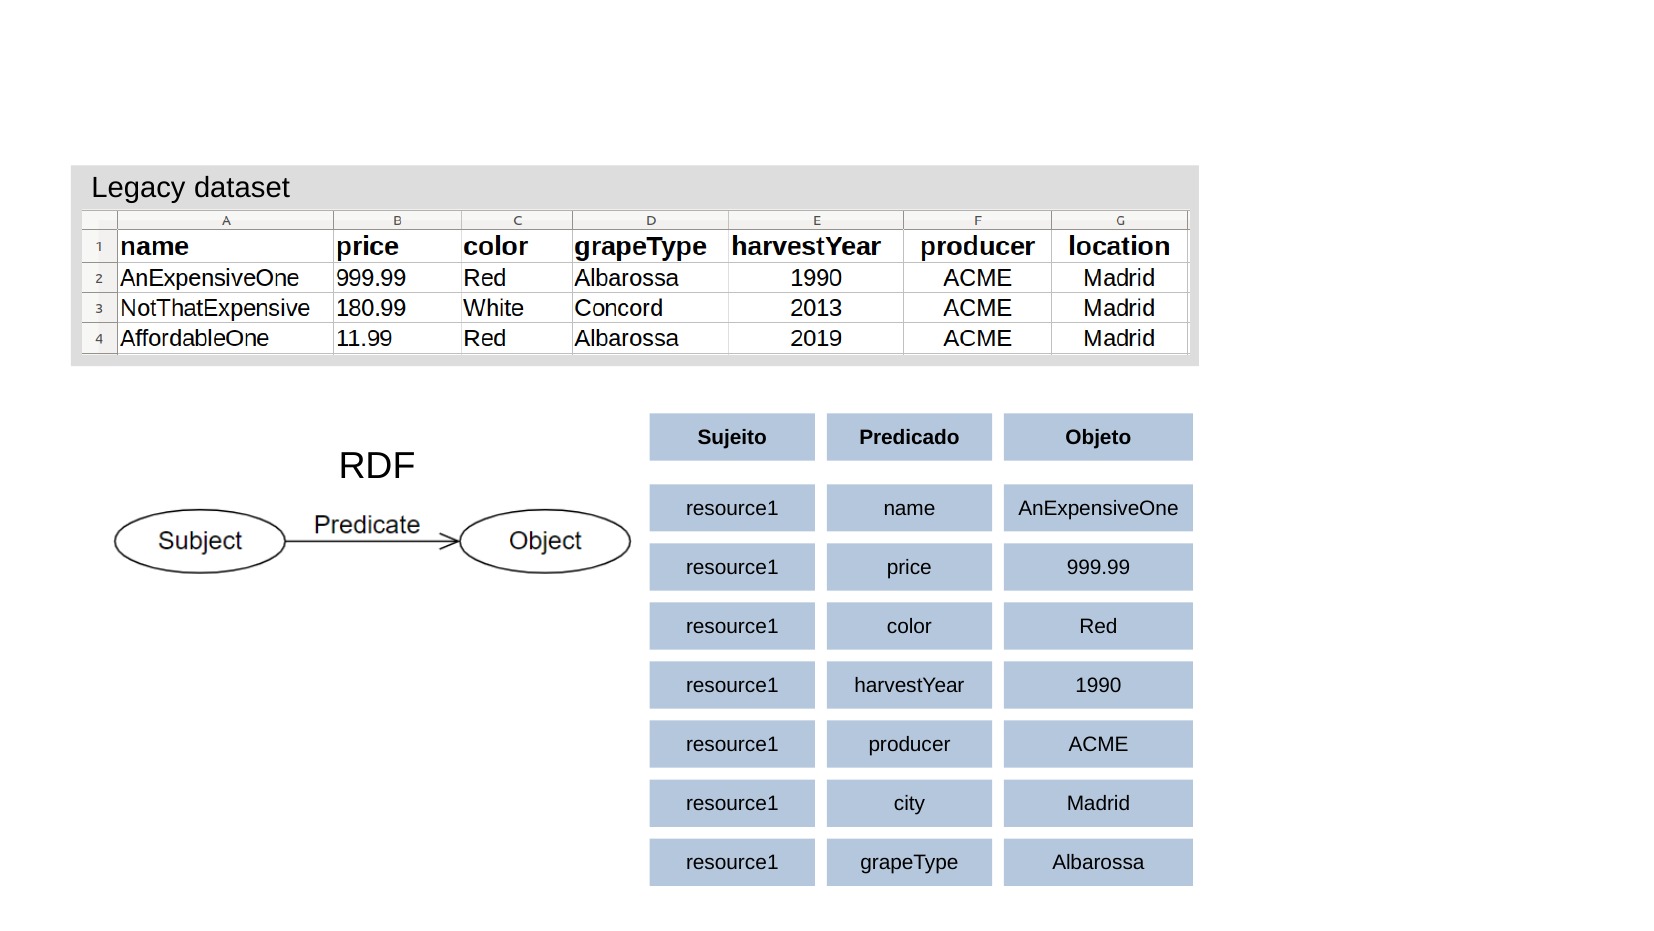

Legacy dataset
Sujeito
Predicado
Objeto
RDF
resource1
name
AnExpensiveOne
resource1
price
999.99
resource1
color
Red
resource1
harvestYear
1990
resource1
producer
ACME
resource1
city
Madrid
resource1
grapeType
Albarossa